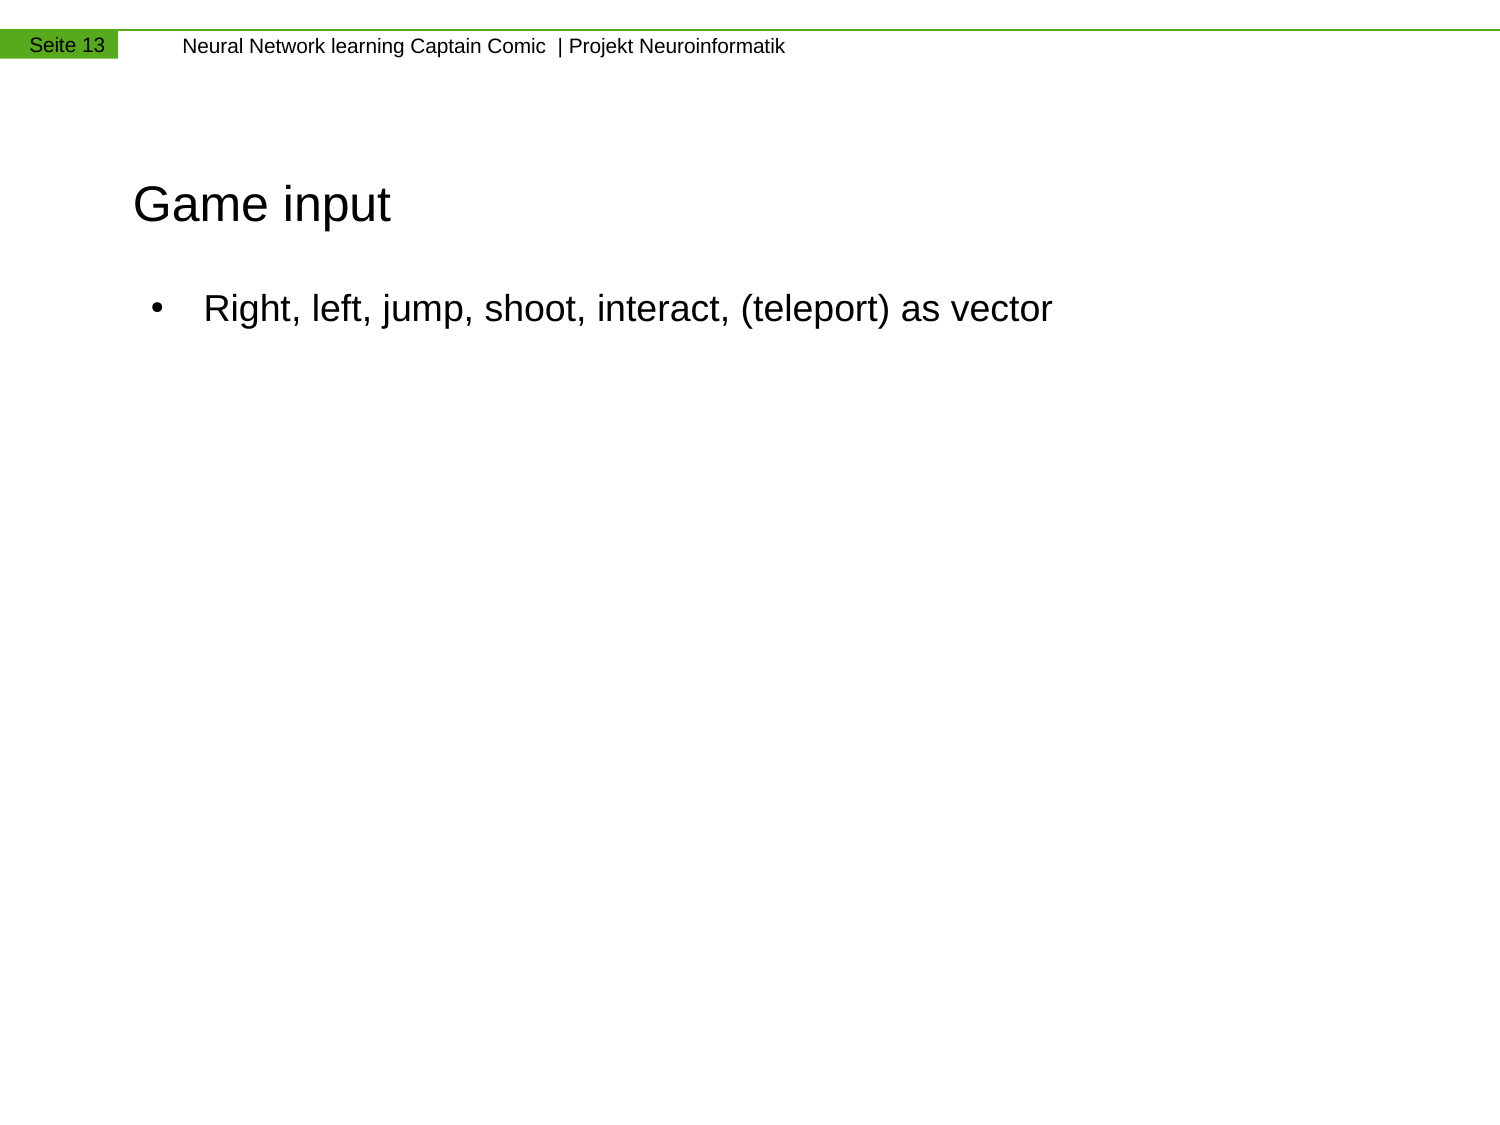

# Game input
Right, left, jump, shoot, interact, (teleport) as vector